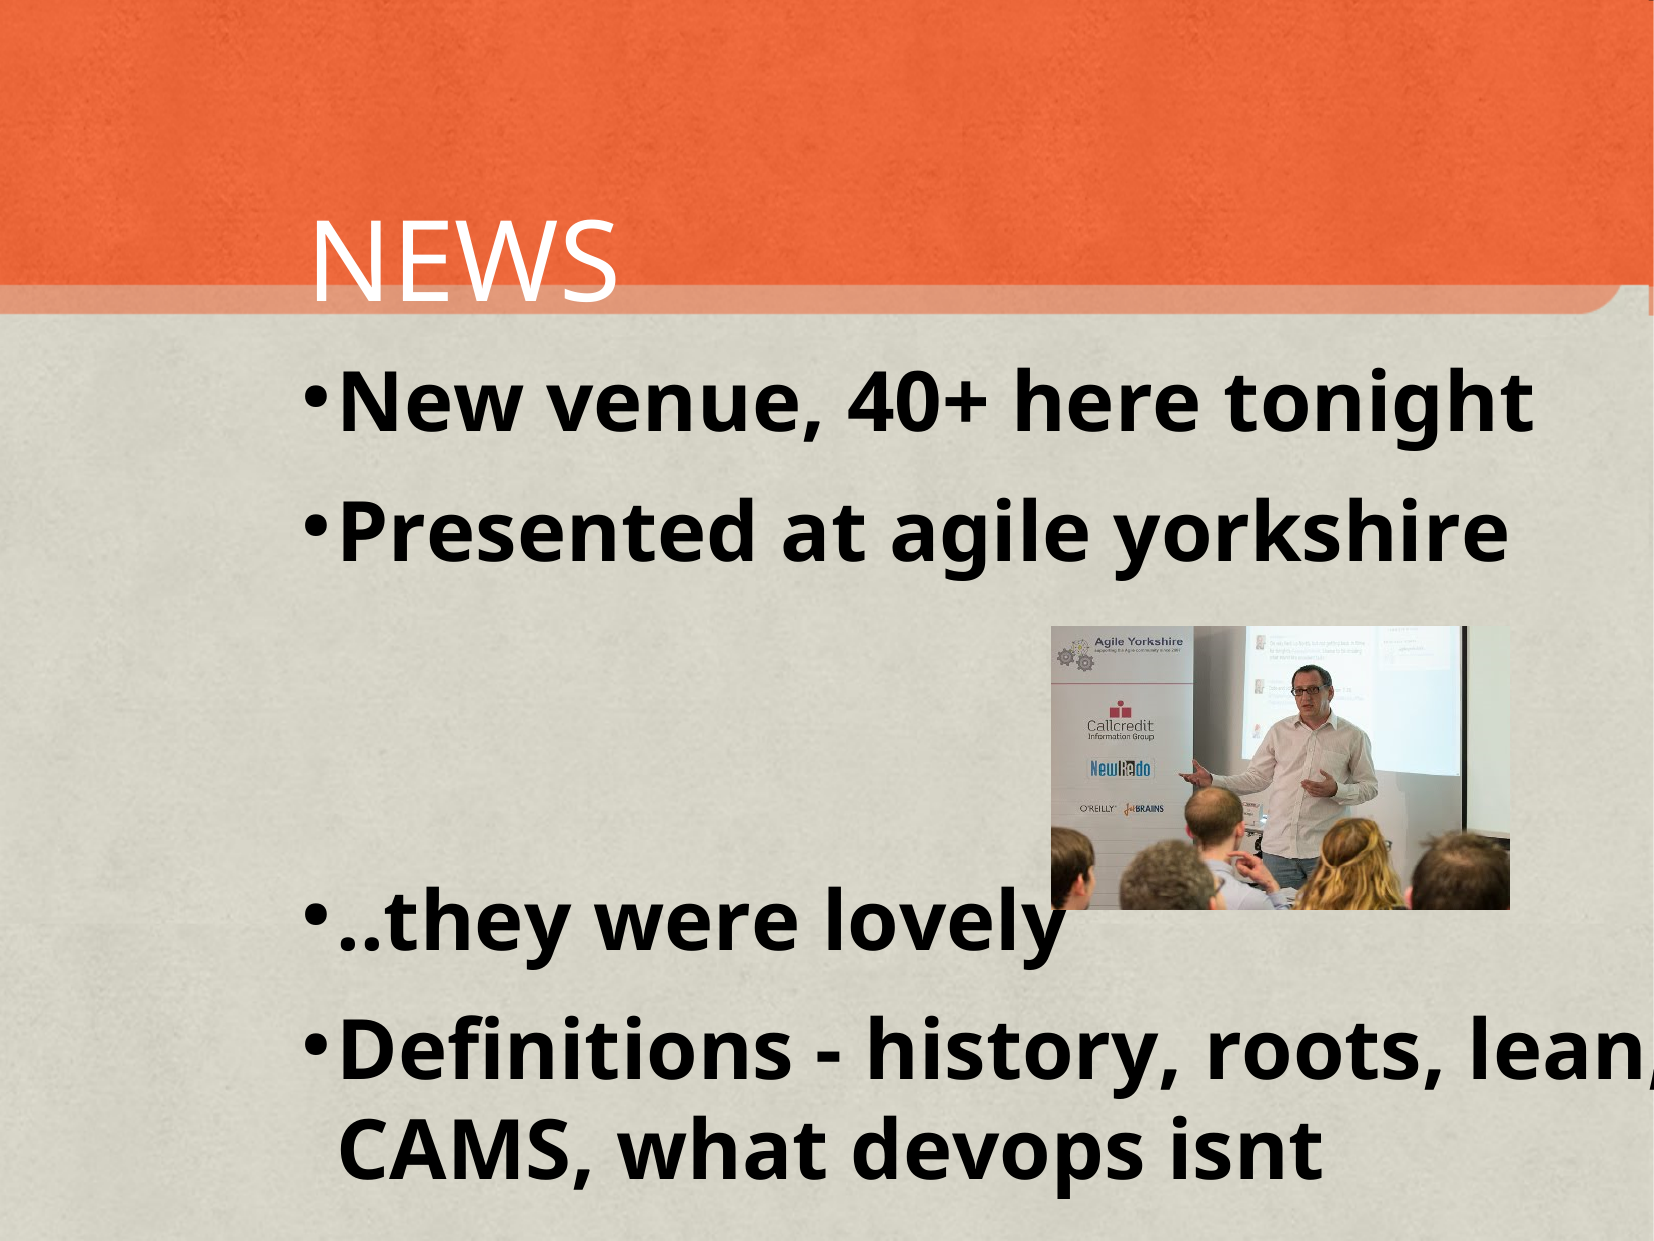

# NEWS
New venue, 40+ here tonight
Presented at agile yorkshire
..they were lovely
Definitions - history, roots, lean, CAMS, what devops isnt